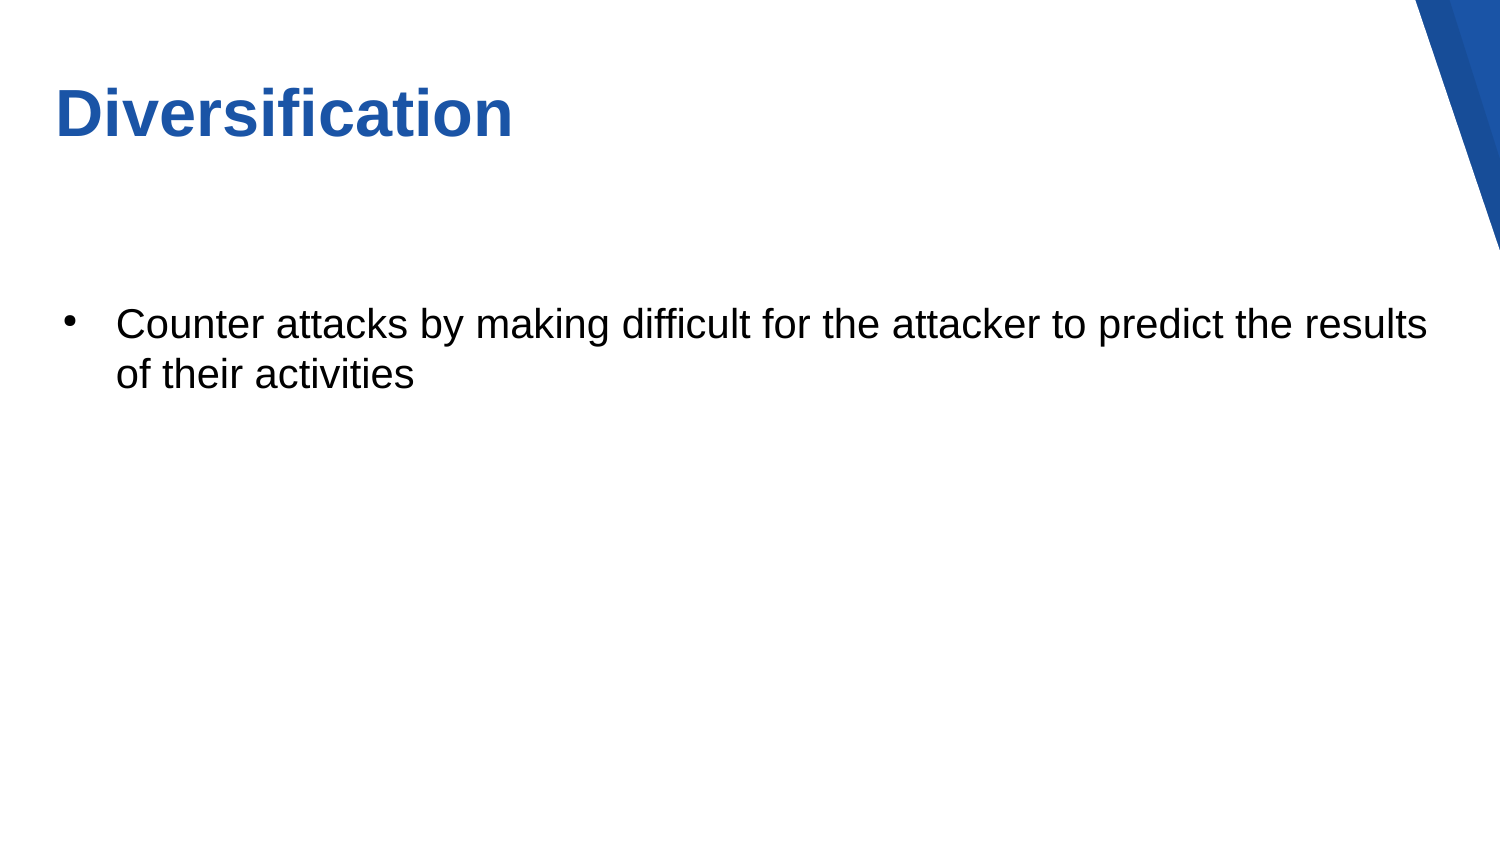

Diversification
# Counter attacks by making difficult for the attacker to predict the results of their activities